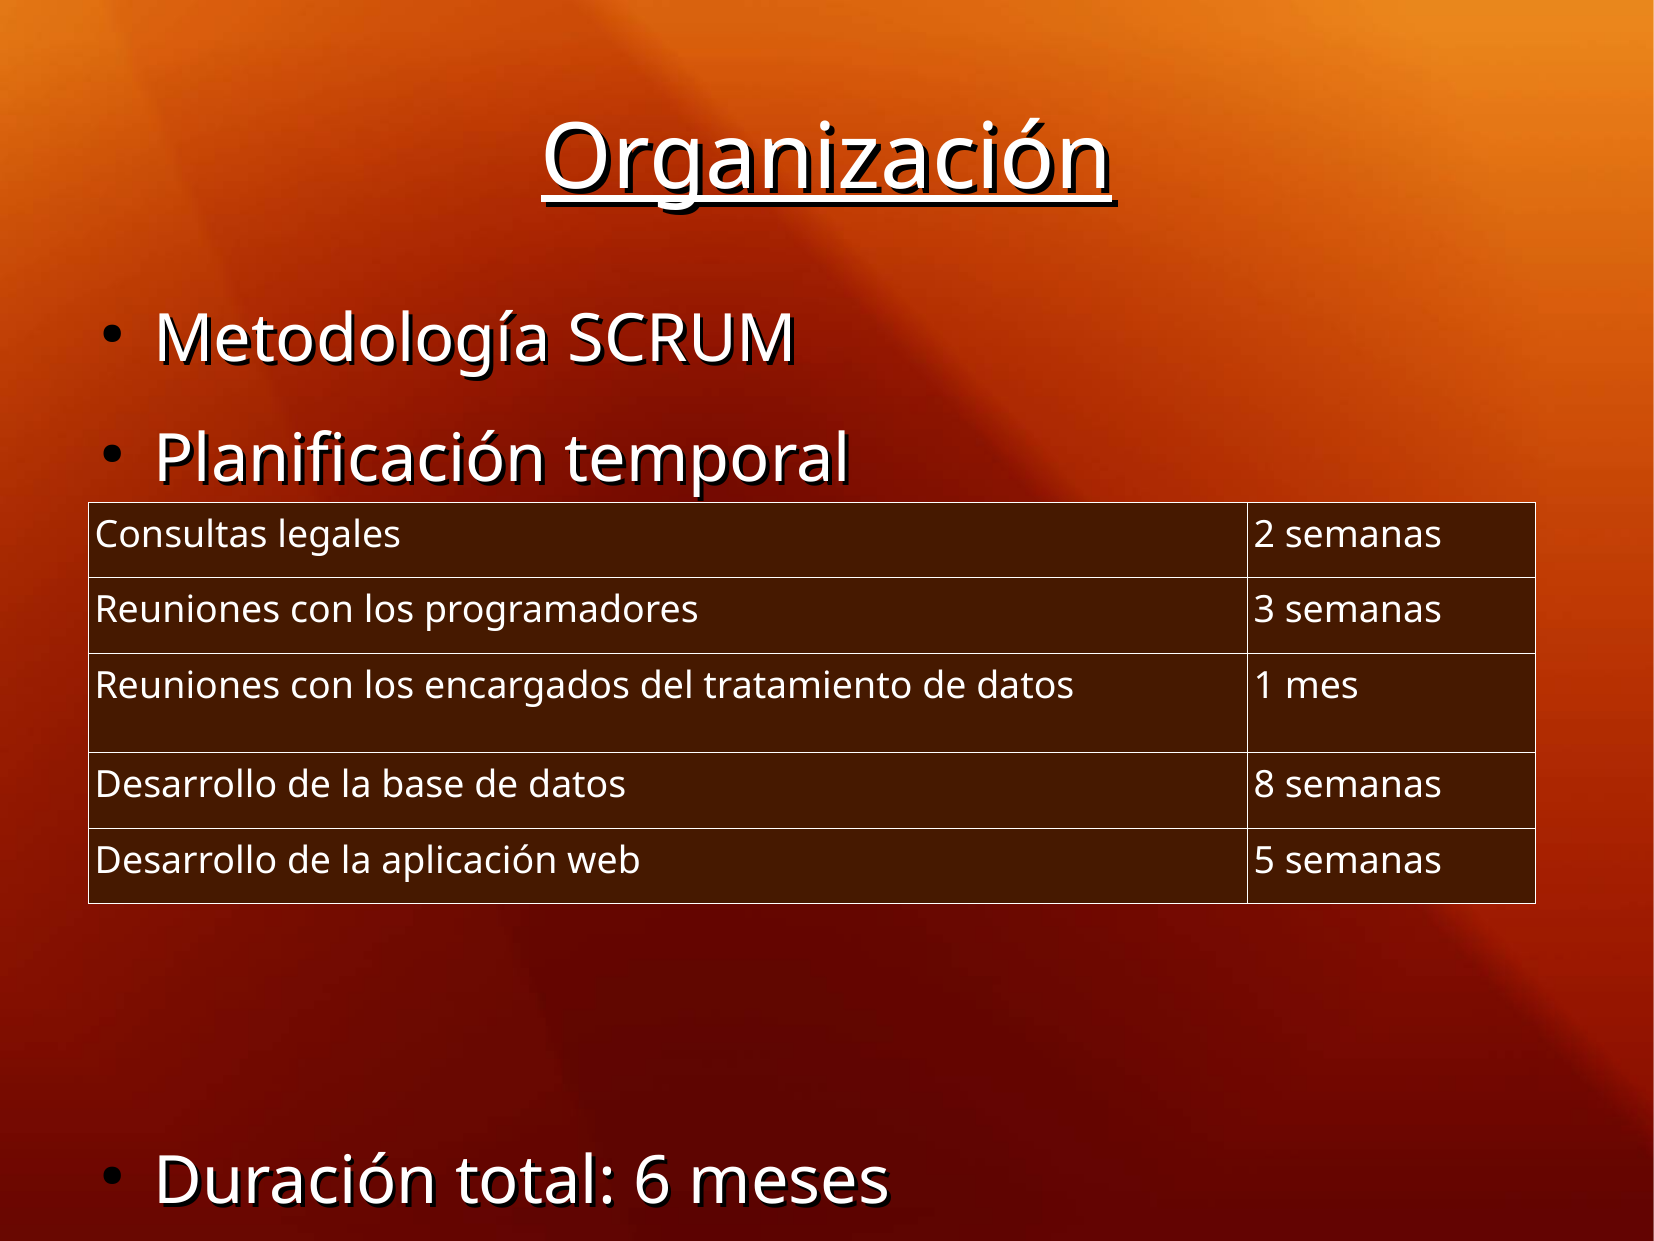

# Organización
Metodología SCRUM
Planificación temporal
Duración total: 6 meses
| Consultas legales | 2 semanas |
| --- | --- |
| Reuniones con los programadores | 3 semanas |
| Reuniones con los encargados del tratamiento de datos | 1 mes |
| Desarrollo de la base de datos | 8 semanas |
| Desarrollo de la aplicación web | 5 semanas |